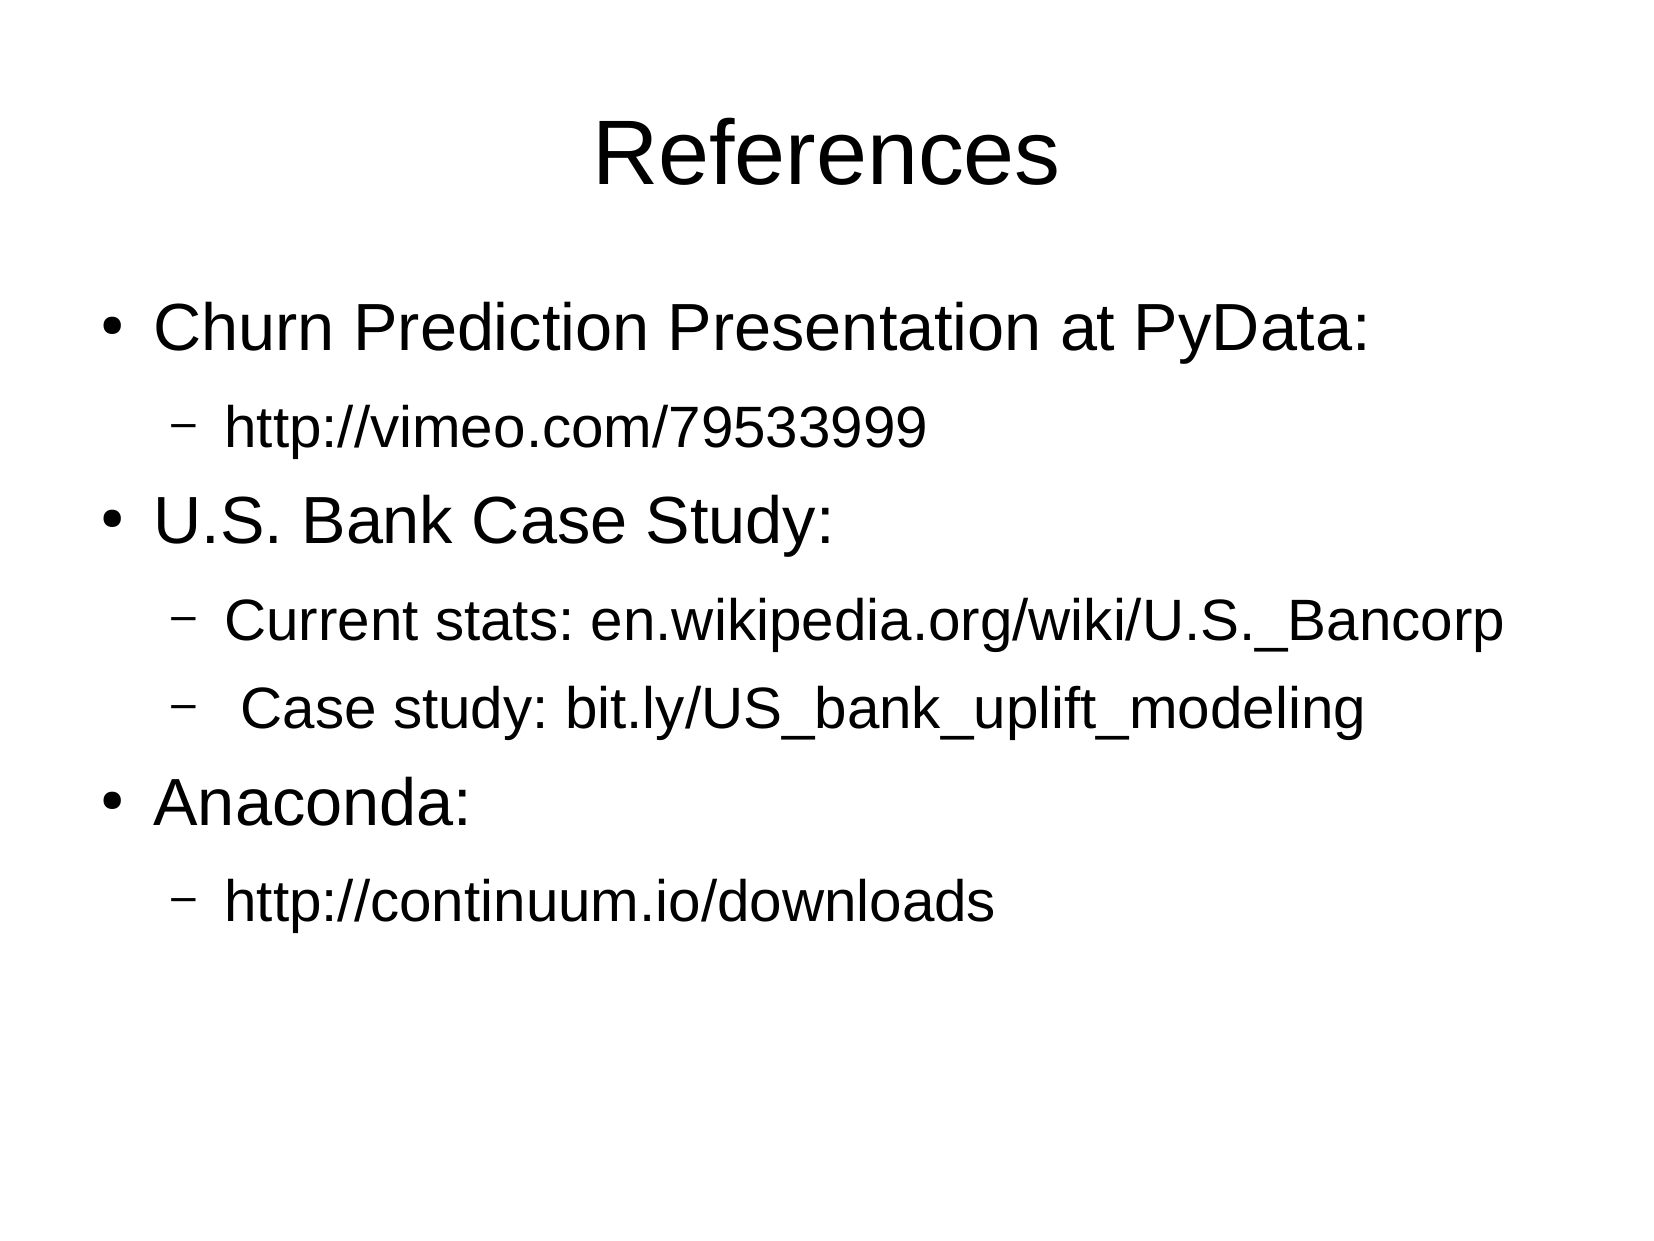

# References
Churn Prediction Presentation at PyData:
http://vimeo.com/79533999
U.S. Bank Case Study:
Current stats: en.wikipedia.org/wiki/U.S._Bancorp
 Case study: bit.ly/US_bank_uplift_modeling
Anaconda:
http://continuum.io/downloads